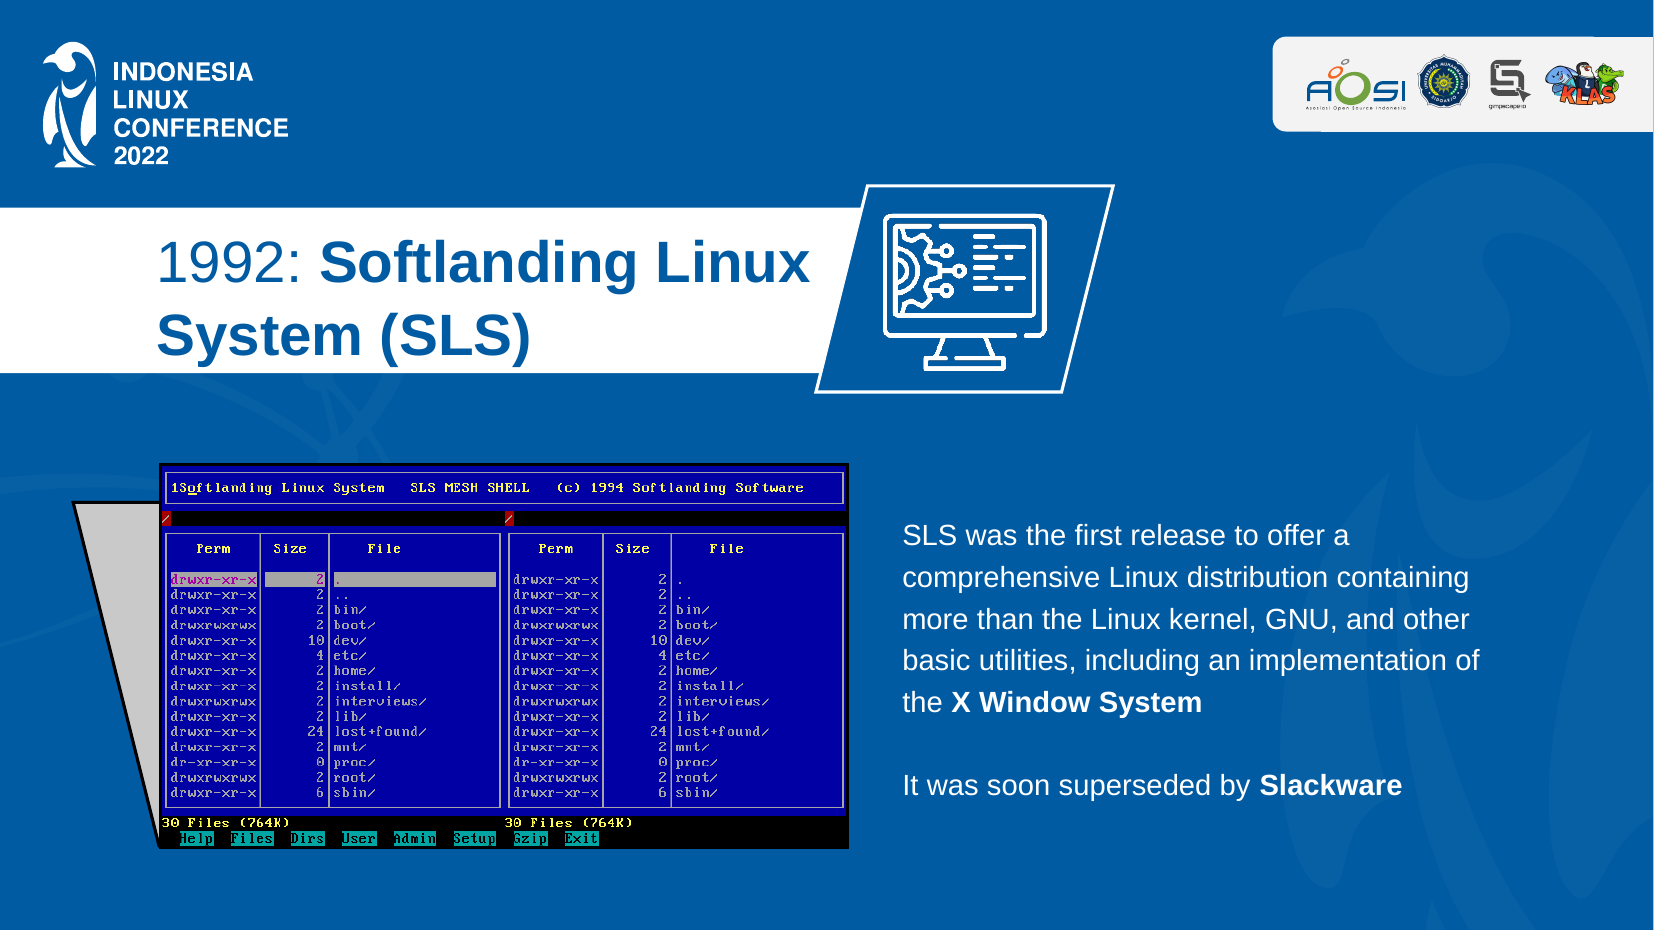

1992: Softlanding Linux
System (SLS)
SLS was the first release to offer a comprehensive Linux distribution containing more than the Linux kernel, GNU, and other basic utilities, including an implementation of the X Window System
It was soon superseded by Slackware